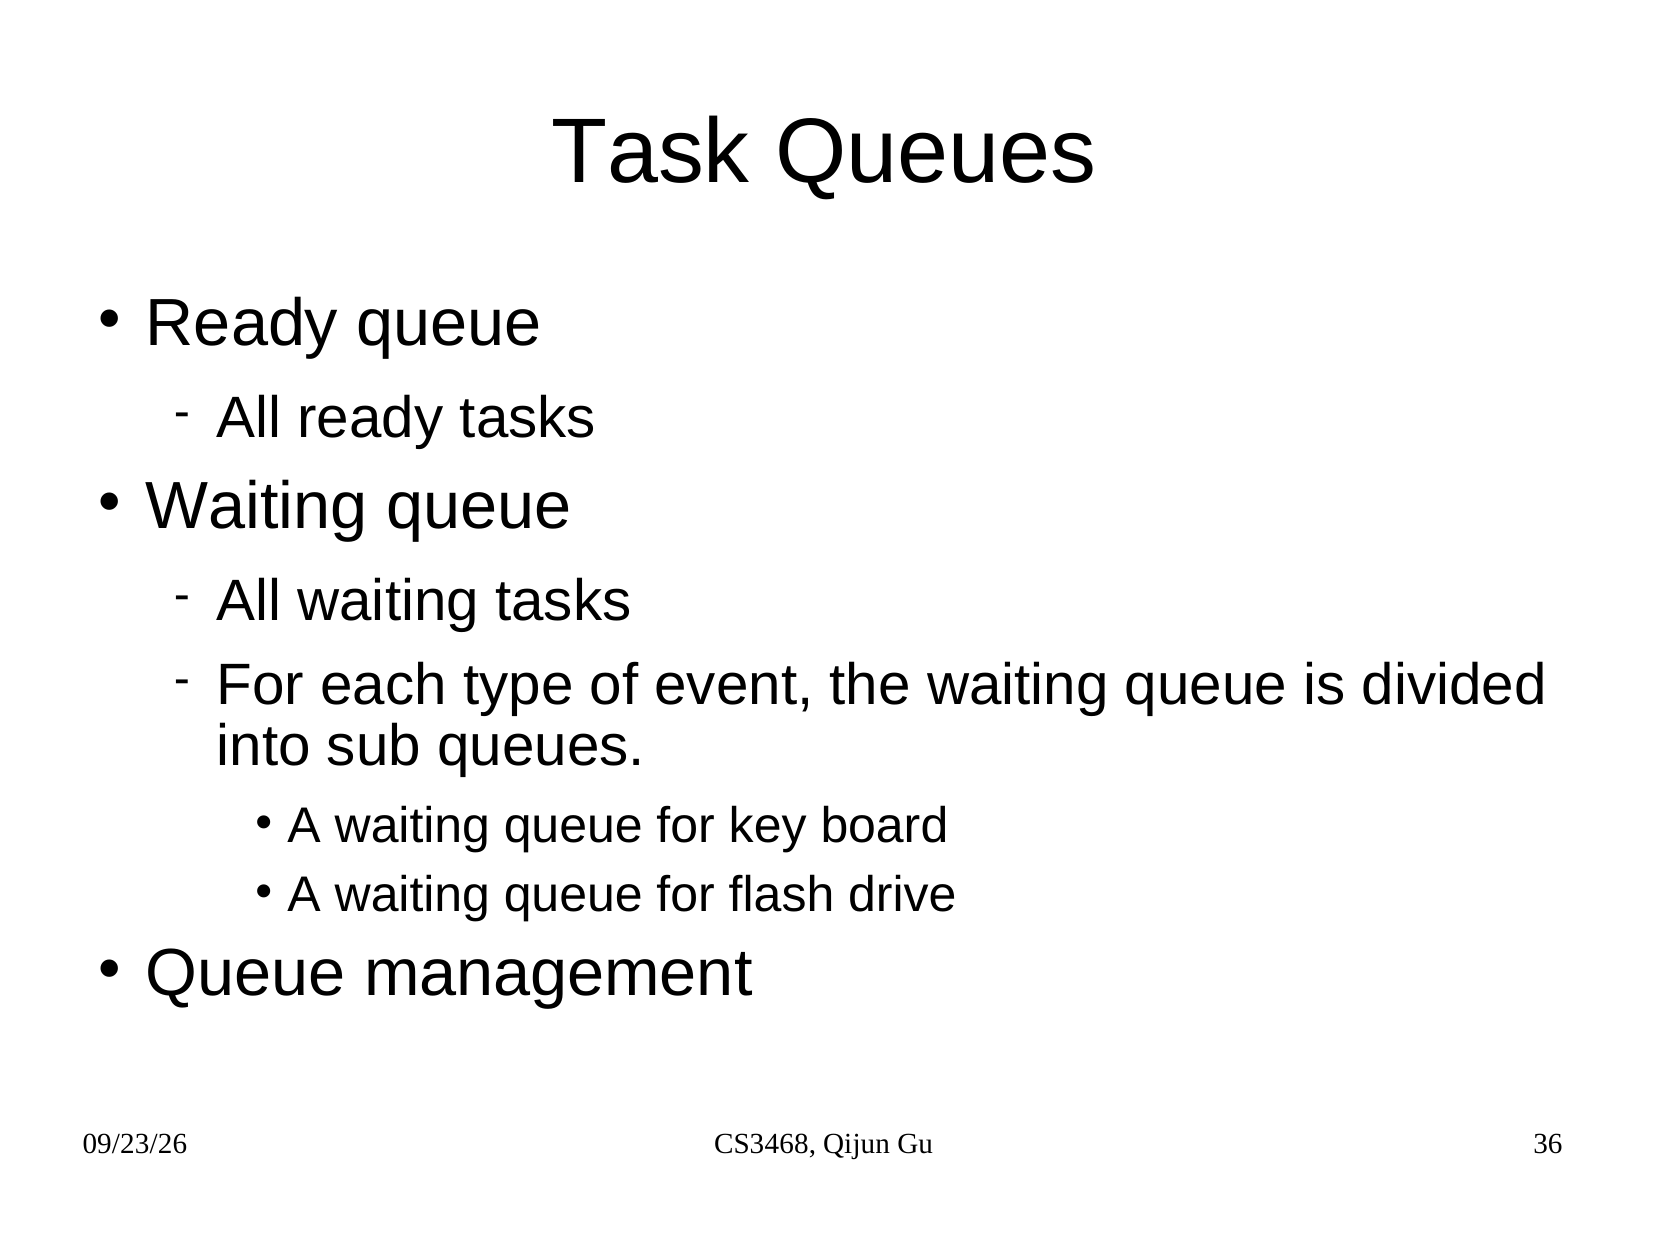

# Task Queues
Ready queue
All ready tasks
Waiting queue
All waiting tasks
For each type of event, the waiting queue is divided into sub queues.
A waiting queue for key board
A waiting queue for flash drive
Queue management
CS3468, Qijun Gu
36